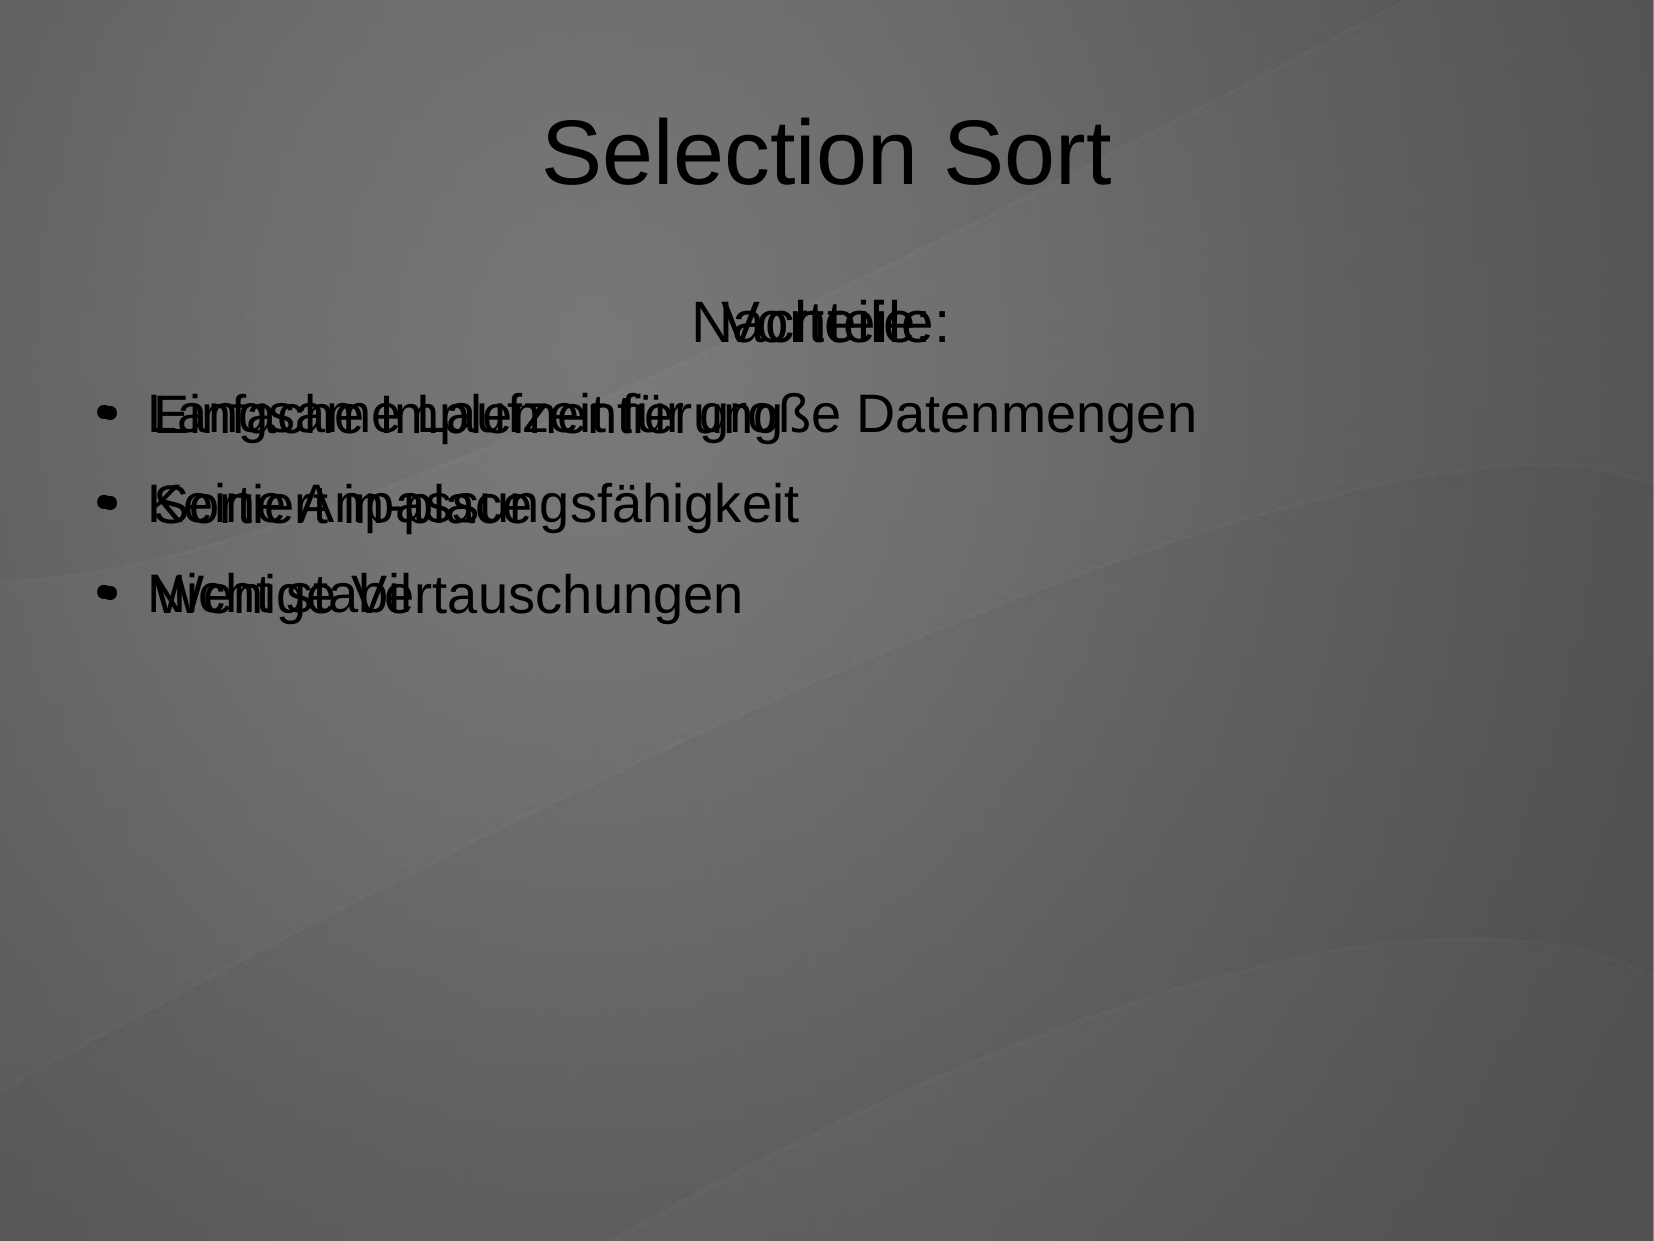

# Selection Sort
Nachteile:
Langsame Laufzeit für große Datenmengen
Keine Anpassungsfähigkeit
Nicht stabil
Vorteile:
Einfache Implementierung
Sortiert in-place
Wenige Vertauschungen